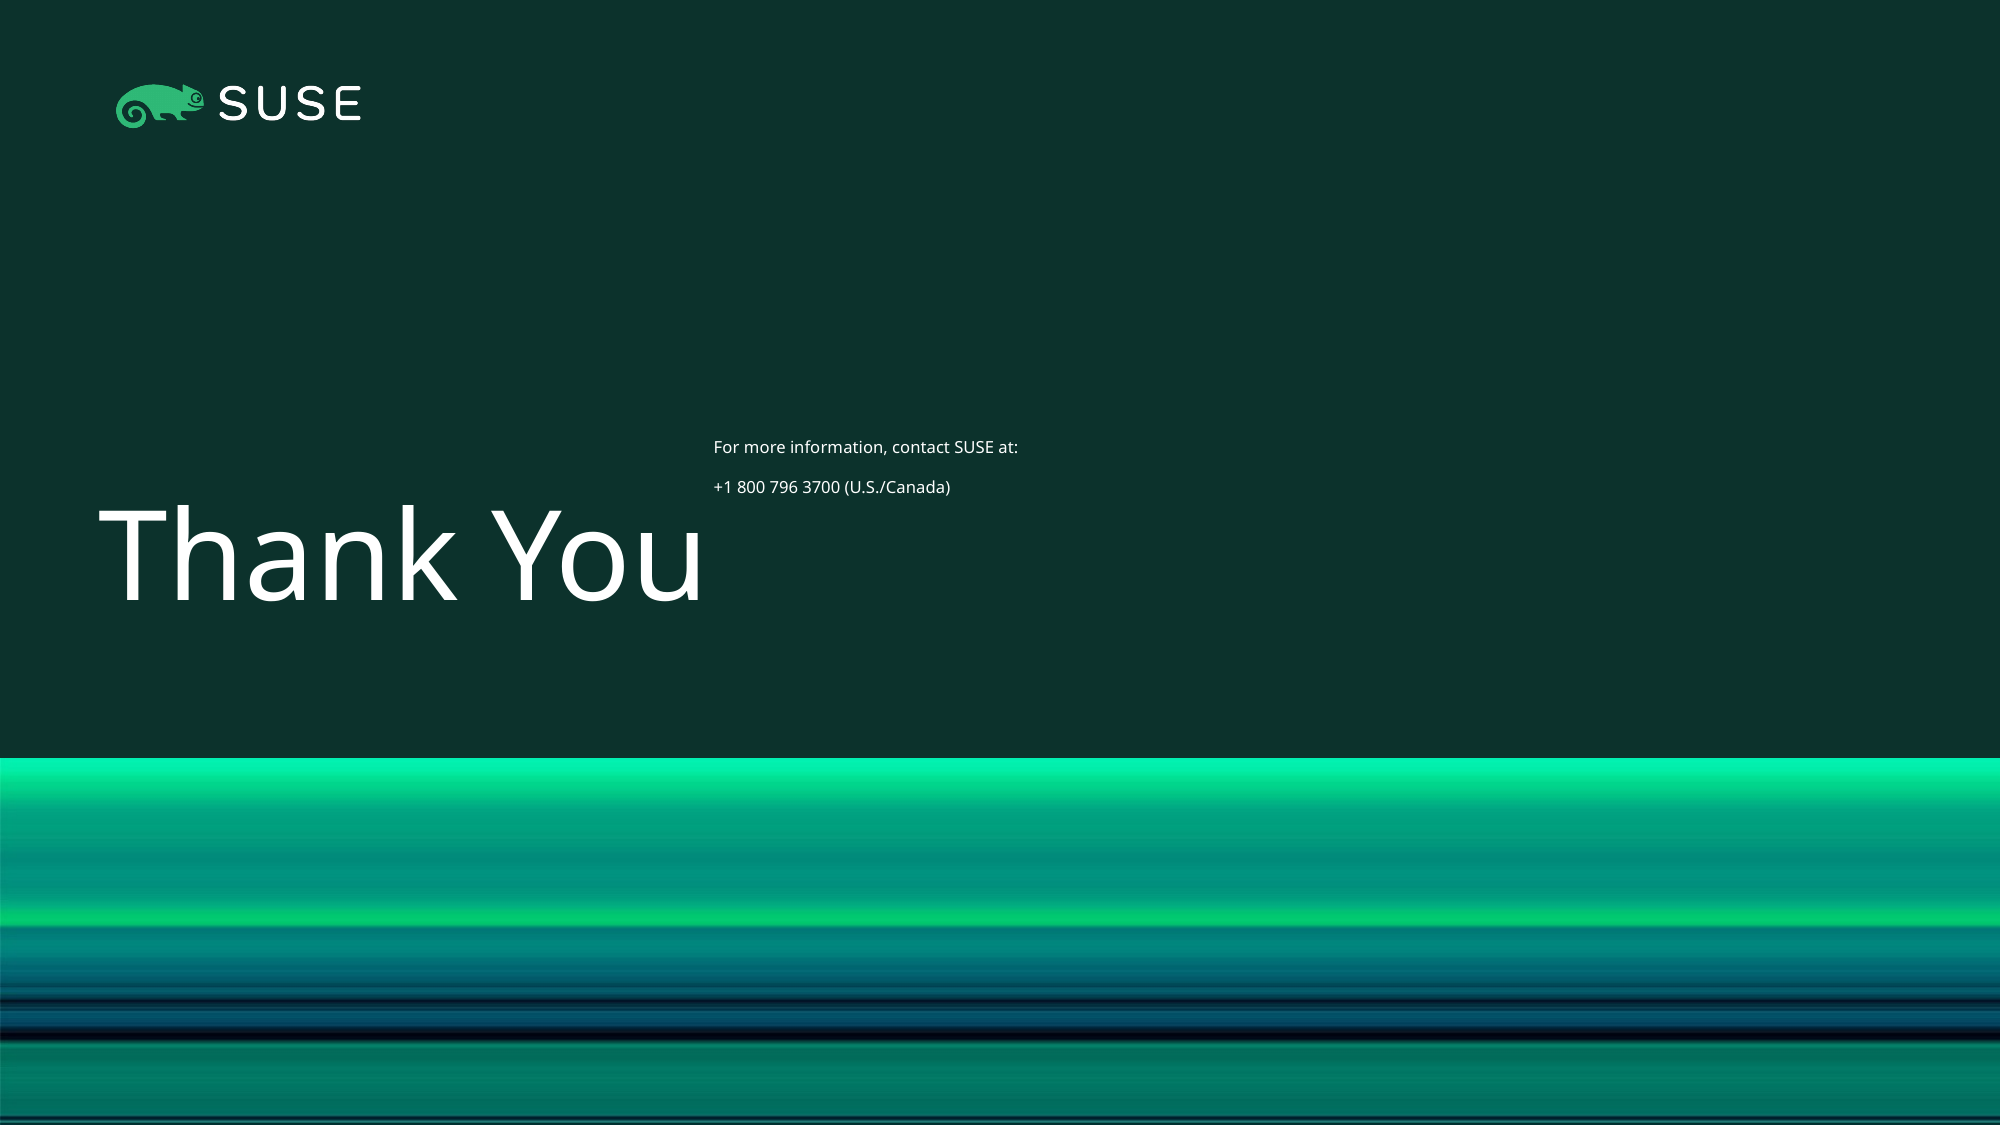

# Thank You
For more information, contact SUSE at:
+1 800 796 3700 (U.S./Canada)